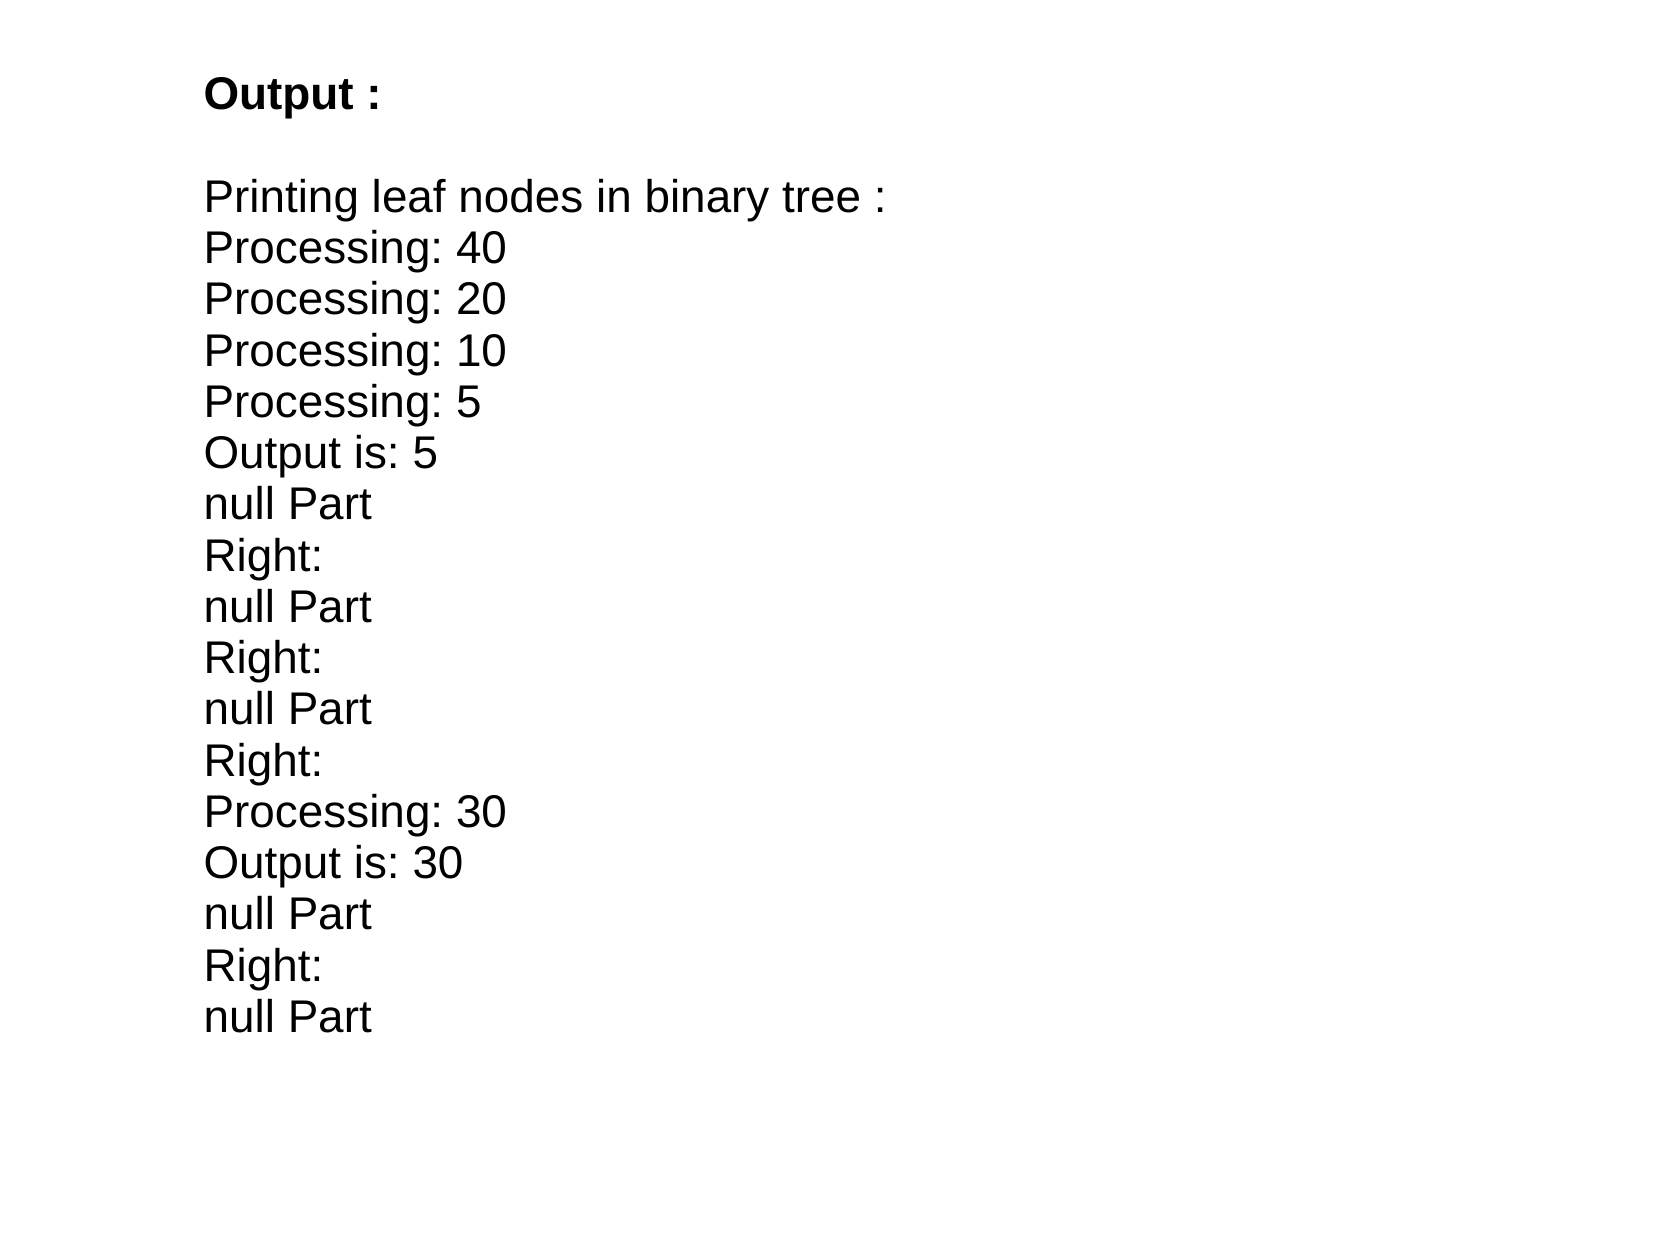

Output :
Printing leaf nodes in binary tree :
Processing: 40
Processing: 20
Processing: 10
Processing: 5
Output is: 5
null Part
Right:
null Part
Right:
null Part
Right:
Processing: 30
Output is: 30
null Part
Right:
null Part